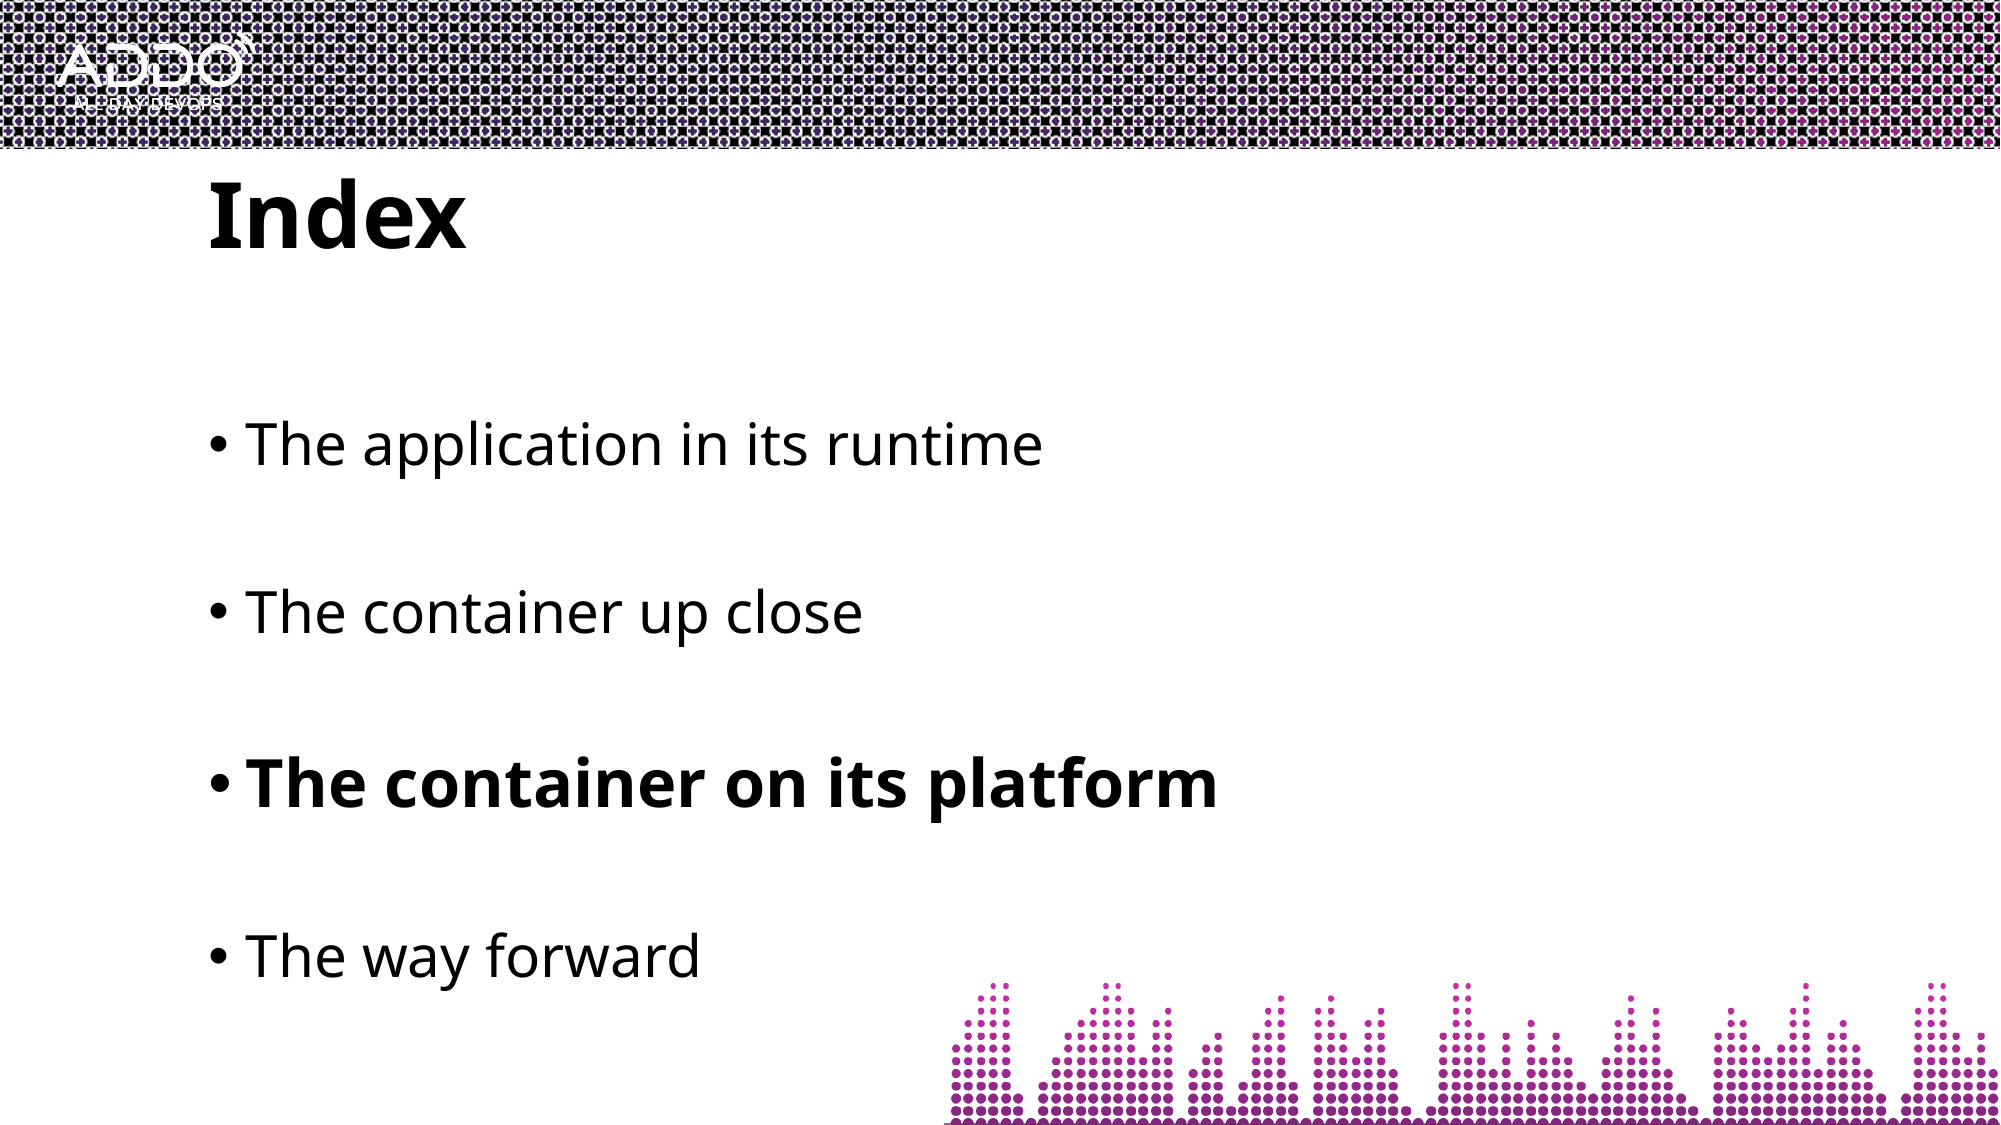

Index
# The application in its runtime
The container up close
The container on its platform
The way forward